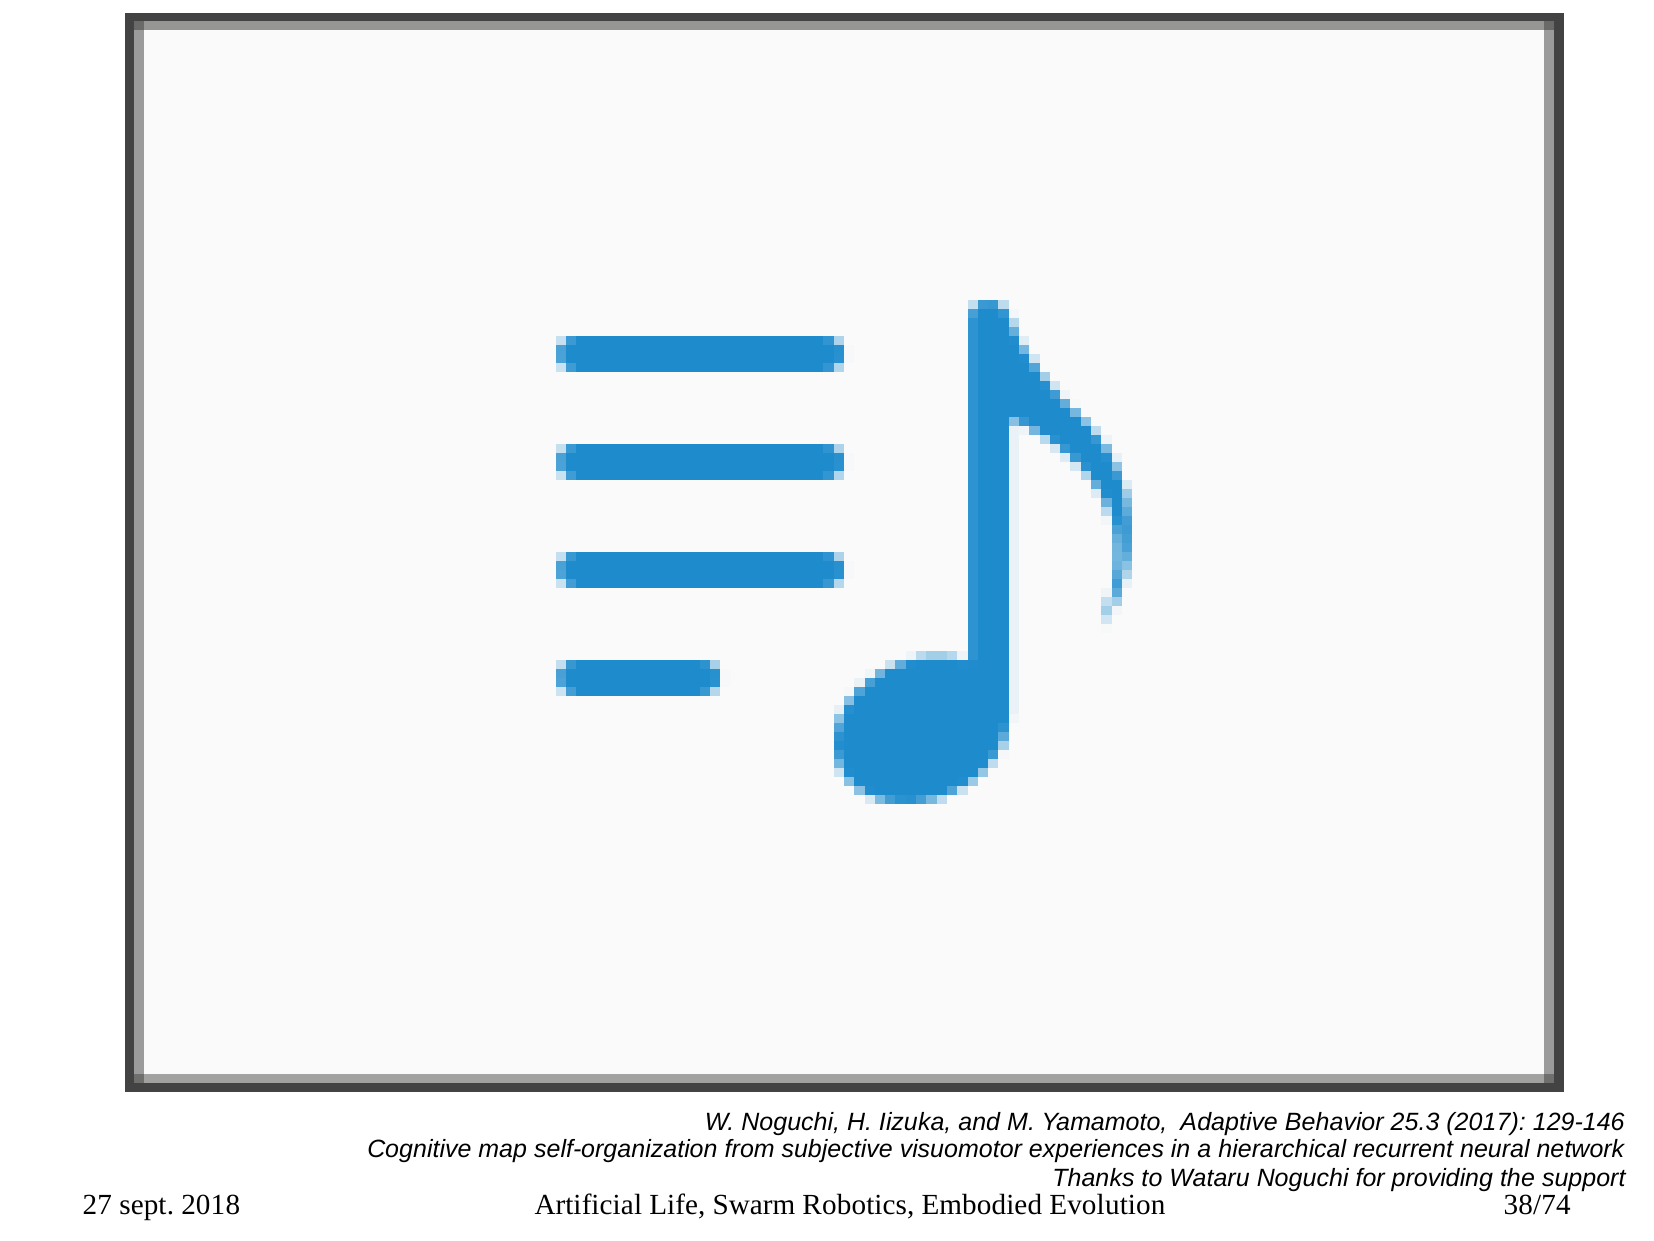

W. Noguchi, H. Iizuka, and M. Yamamoto, Adaptive Behavior 25.3 (2017): 129-146
Cognitive map self-organization from subjective visuomotor experiences in a hierarchical recurrent neural network
Thanks to Wataru Noguchi for providing the support
27 sept. 2018
Artificial Life, Swarm Robotics, Embodied Evolution
38